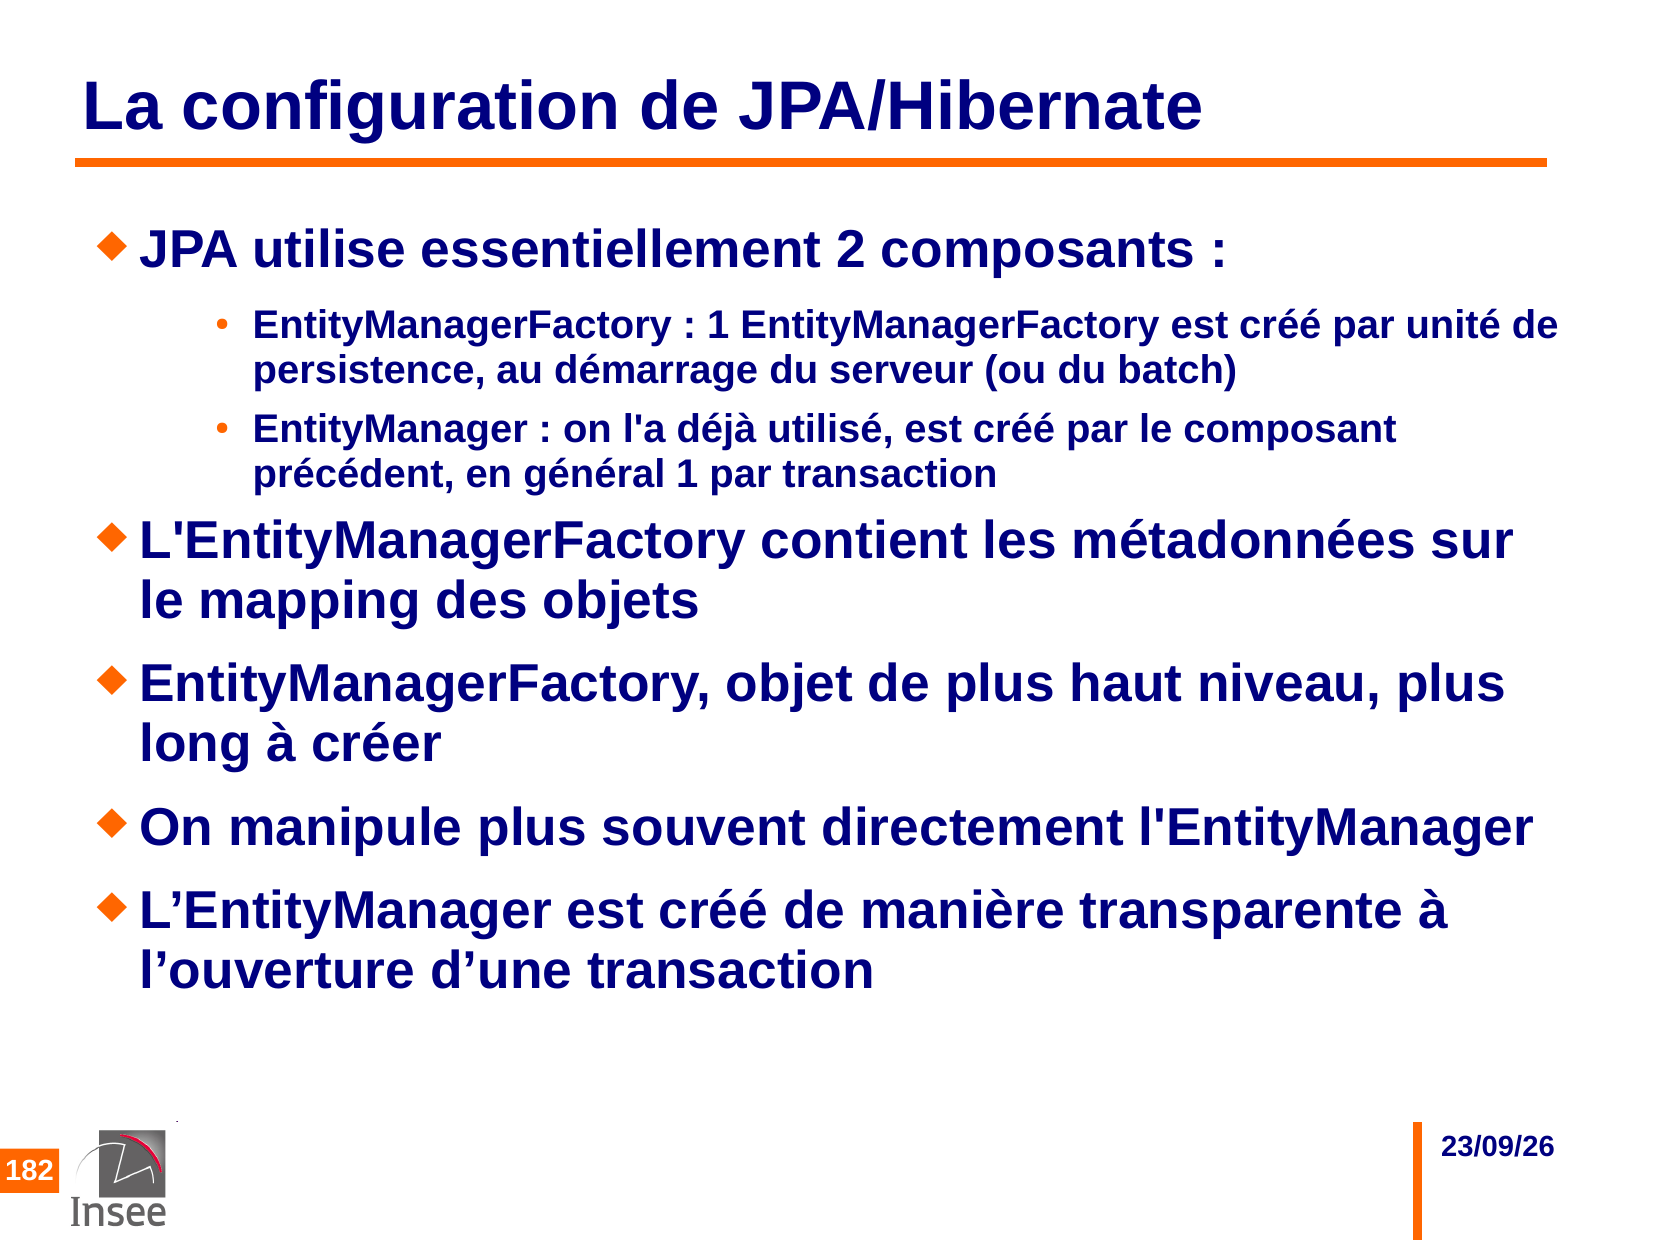

# La configuration de JPA/Hibernate
JPA utilise essentiellement 2 composants :
EntityManagerFactory : 1 EntityManagerFactory est créé par unité de persistence, au démarrage du serveur (ou du batch)
EntityManager : on l'a déjà utilisé, est créé par le composant précédent, en général 1 par transaction
L'EntityManagerFactory contient les métadonnées sur le mapping des objets
EntityManagerFactory, objet de plus haut niveau, plus long à créer
On manipule plus souvent directement l'EntityManager
L’EntityManager est créé de manière transparente à l’ouverture d’une transaction
182